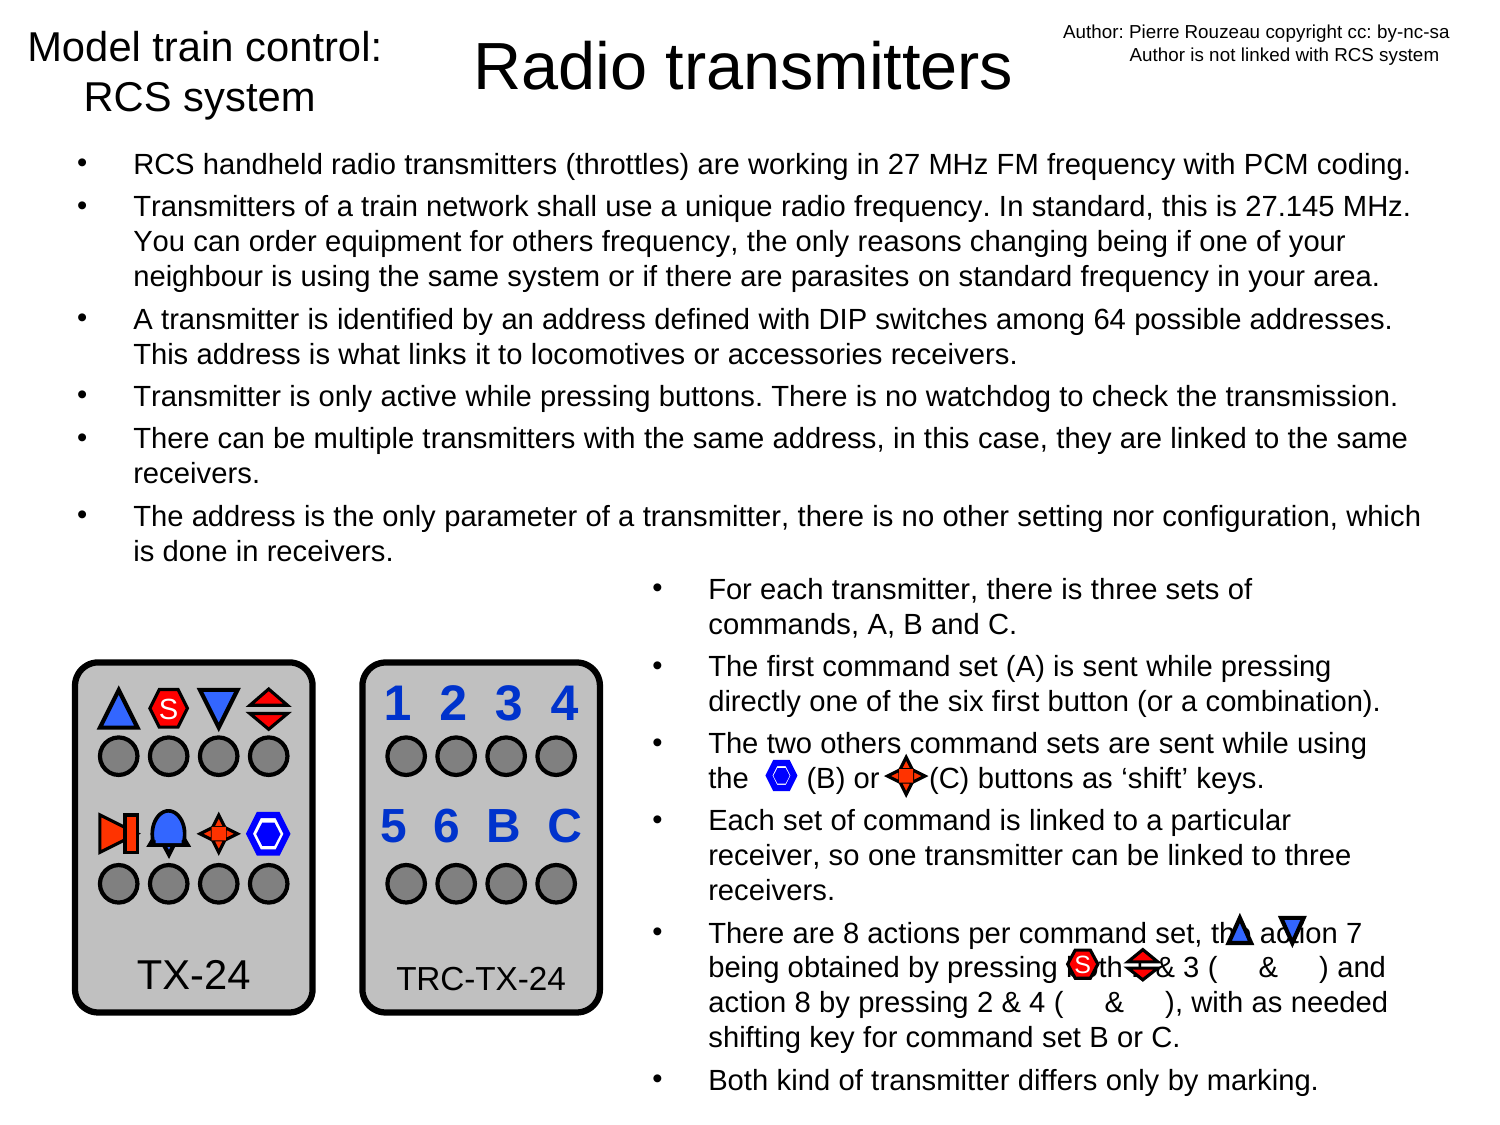

# Radio transmitters
Model train control:
RCS system
Author: Pierre Rouzeau copyright cc: by-nc-sa
Author is not linked with RCS system
RCS handheld radio transmitters (throttles) are working in 27 MHz FM frequency with PCM coding.
Transmitters of a train network shall use a unique radio frequency. In standard, this is 27.145 MHz. You can order equipment for others frequency, the only reasons changing being if one of your neighbour is using the same system or if there are parasites on standard frequency in your area.
A transmitter is identified by an address defined with DIP switches among 64 possible addresses.
This address is what links it to locomotives or accessories receivers.
Transmitter is only active while pressing buttons. There is no watchdog to check the transmission.
There can be multiple transmitters with the same address, in this case, they are linked to the same receivers.
The address is the only parameter of a transmitter, there is no other setting nor configuration, which is done in receivers.
For each transmitter, there is three sets of commands, A, B and C.
The first command set (A) is sent while pressing directly one of the six first button (or a combination).
The two others command sets are sent while using the (B) or (C) buttons as ‘shift’ keys.
Each set of command is linked to a particular receiver, so one transmitter can be linked to three receivers.
There are 8 actions per command set, the action 7 being obtained by pressing both 1 & 3 ( & ) and action 8 by pressing 2 & 4 ( & ), with as needed shifting key for command set B or C.
Both kind of transmitter differs only by marking.
S
TX-24
1 2 3 4
5 6 B C
TRC-TX-24
S